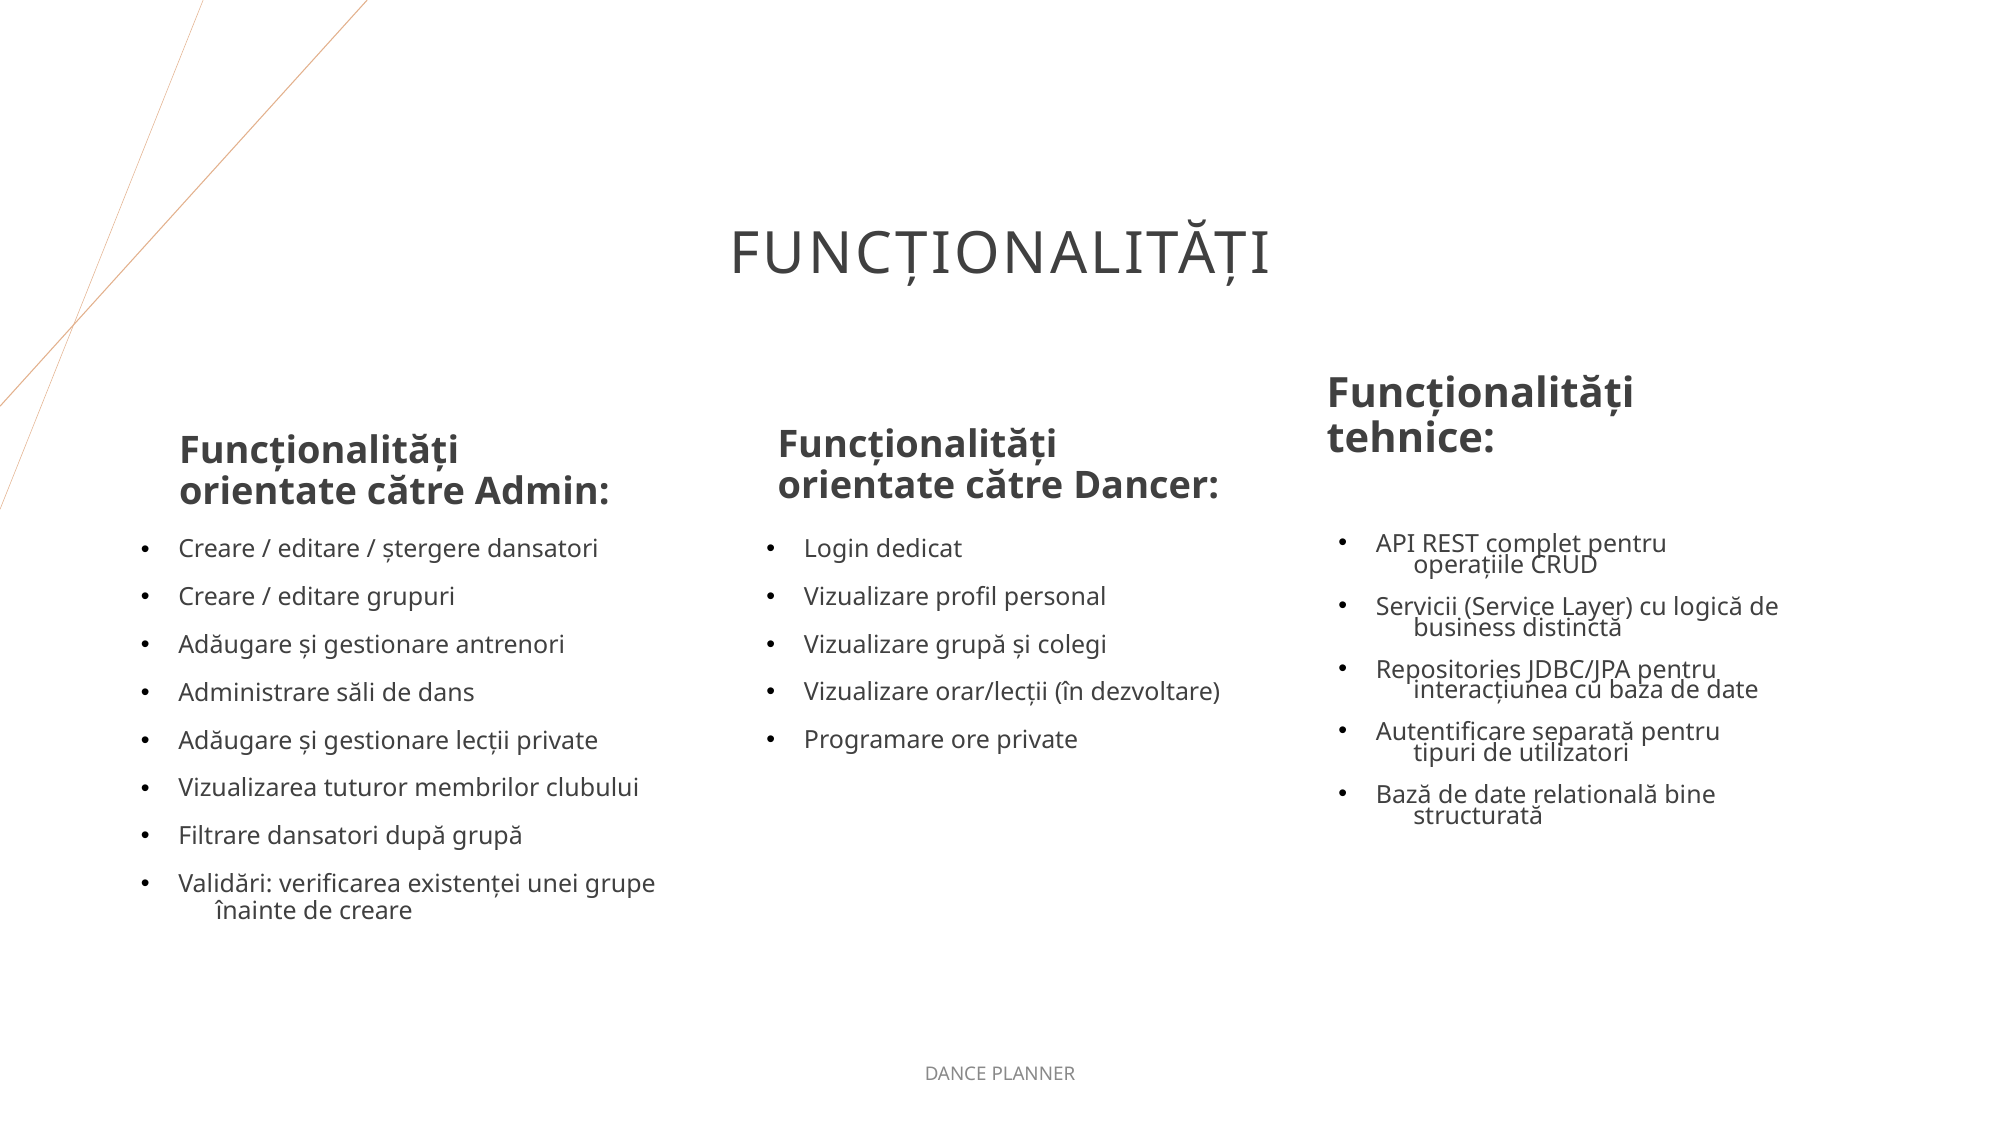

# FUNCȚIONALITĂȚI
Funcționalități tehnice:
Funcționalități orientate către Dancer:
Funcționalități orientate către Admin:
Login dedicat
Vizualizare profil personal
Vizualizare grupă și colegi
Vizualizare orar/lecții (în dezvoltare)
Programare ore private
API REST complet pentru operațiile CRUD
Servicii (Service Layer) cu logică de business distinctă
Repositories JDBC/JPA pentru interacțiunea cu baza de date
Autentificare separată pentru tipuri de utilizatori
Bază de date relatională bine structurată
Creare / editare / ștergere dansatori
Creare / editare grupuri
Adăugare și gestionare antrenori
Administrare săli de dans
Adăugare și gestionare lecții private
Vizualizarea tuturor membrilor clubului
Filtrare dansatori după grupă
Validări: verificarea existenței unei grupe înainte de creare
DANCE PLANNER